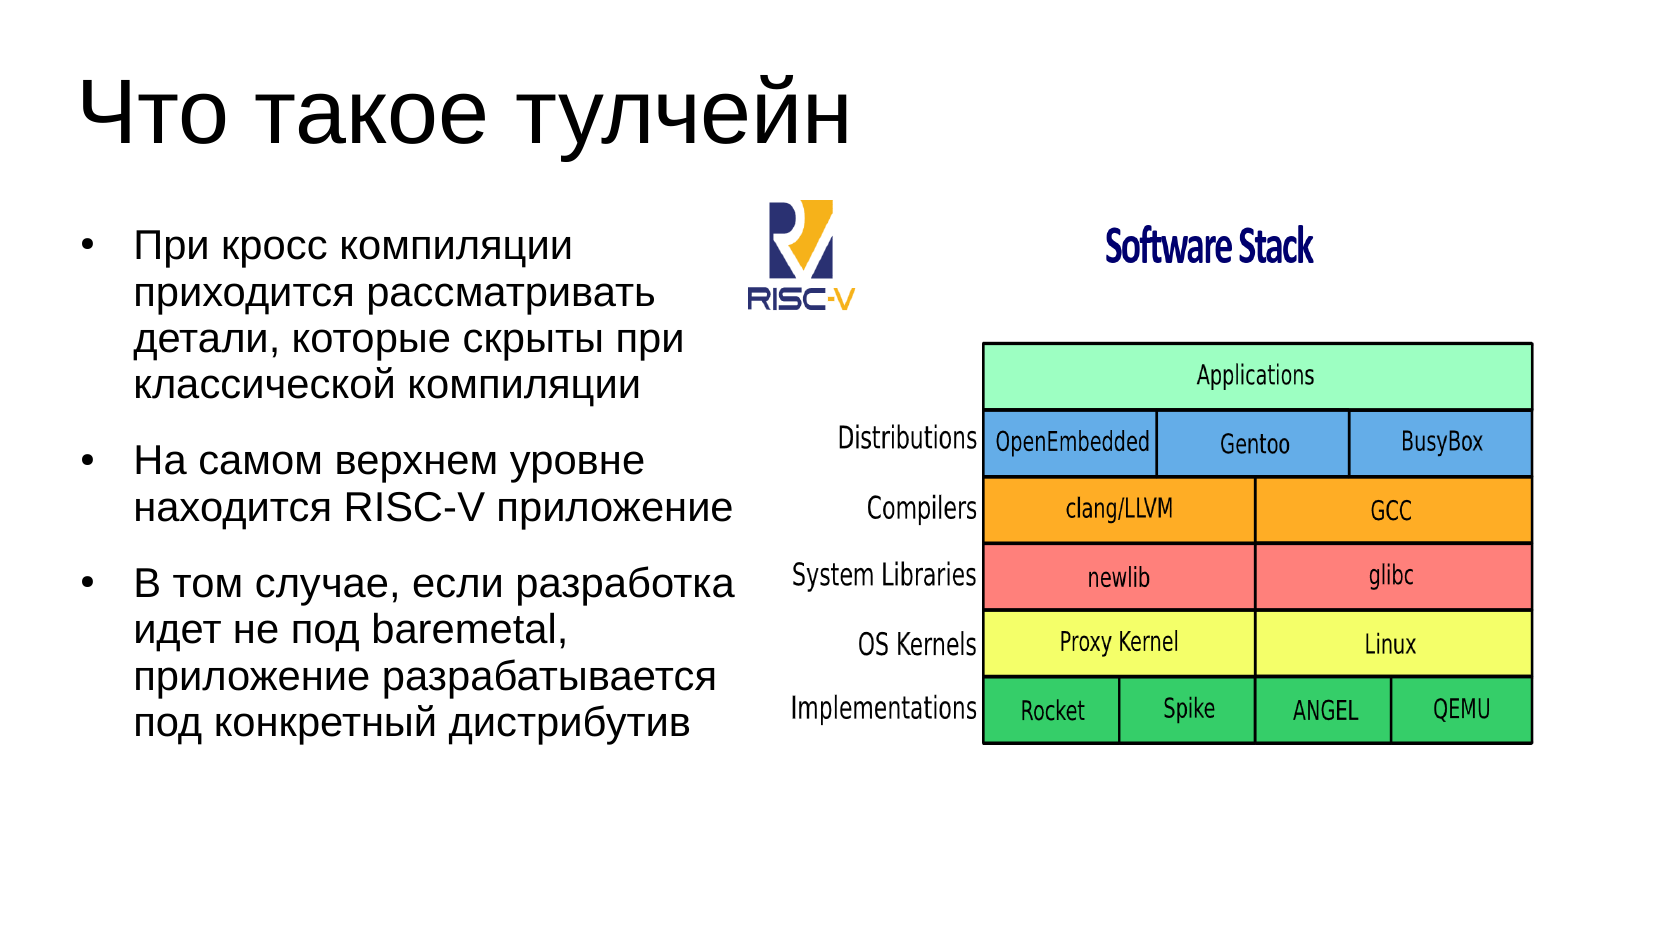

Что такое тулчейн
# При кросс компиляции приходится рассматривать детали, которые скрыты при классической компиляции
На самом верхнем уровне находится RISC-V приложение
В том случае, если разработка идет не под baremetal, приложение разрабатывается под конкретный дистрибутив